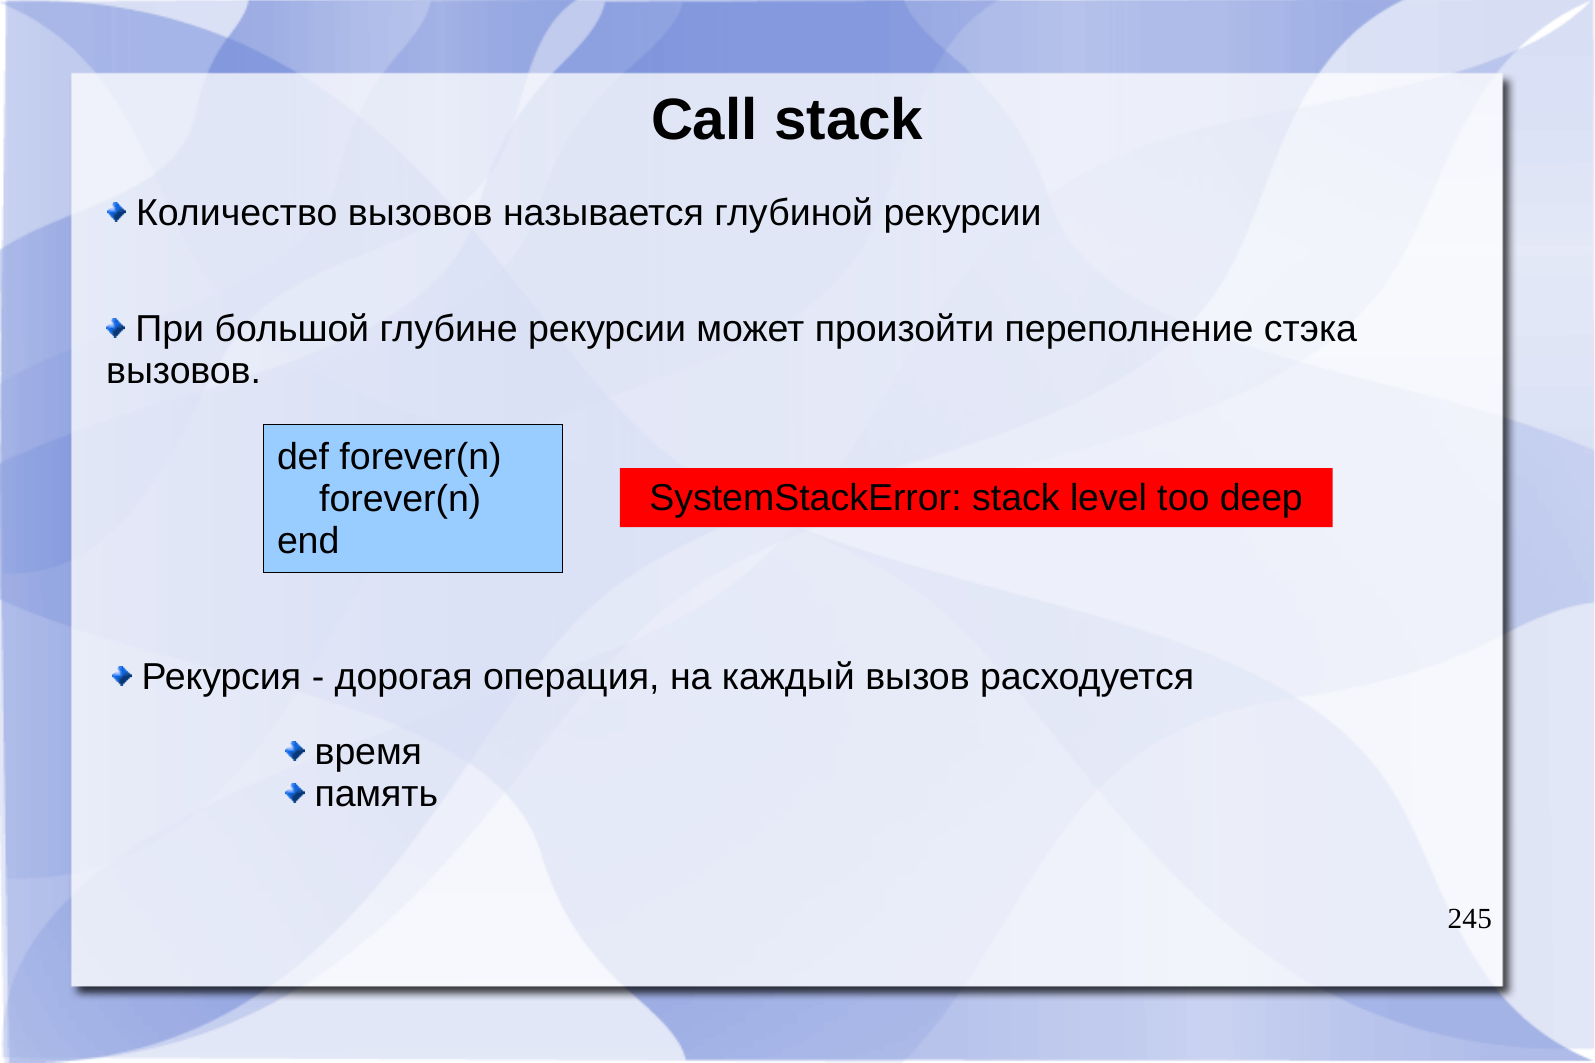

# Call stack
 Количество вызовов называется глубиной рекурсии
 При большой глубине рекурсии может произойти переполнение стэка вызовов.
def forever(n)
 forever(n)
end
SystemStackError: stack level too deep
 Рекурсия - дорогая операция, на каждый вызов расходуется
 время
 память
245